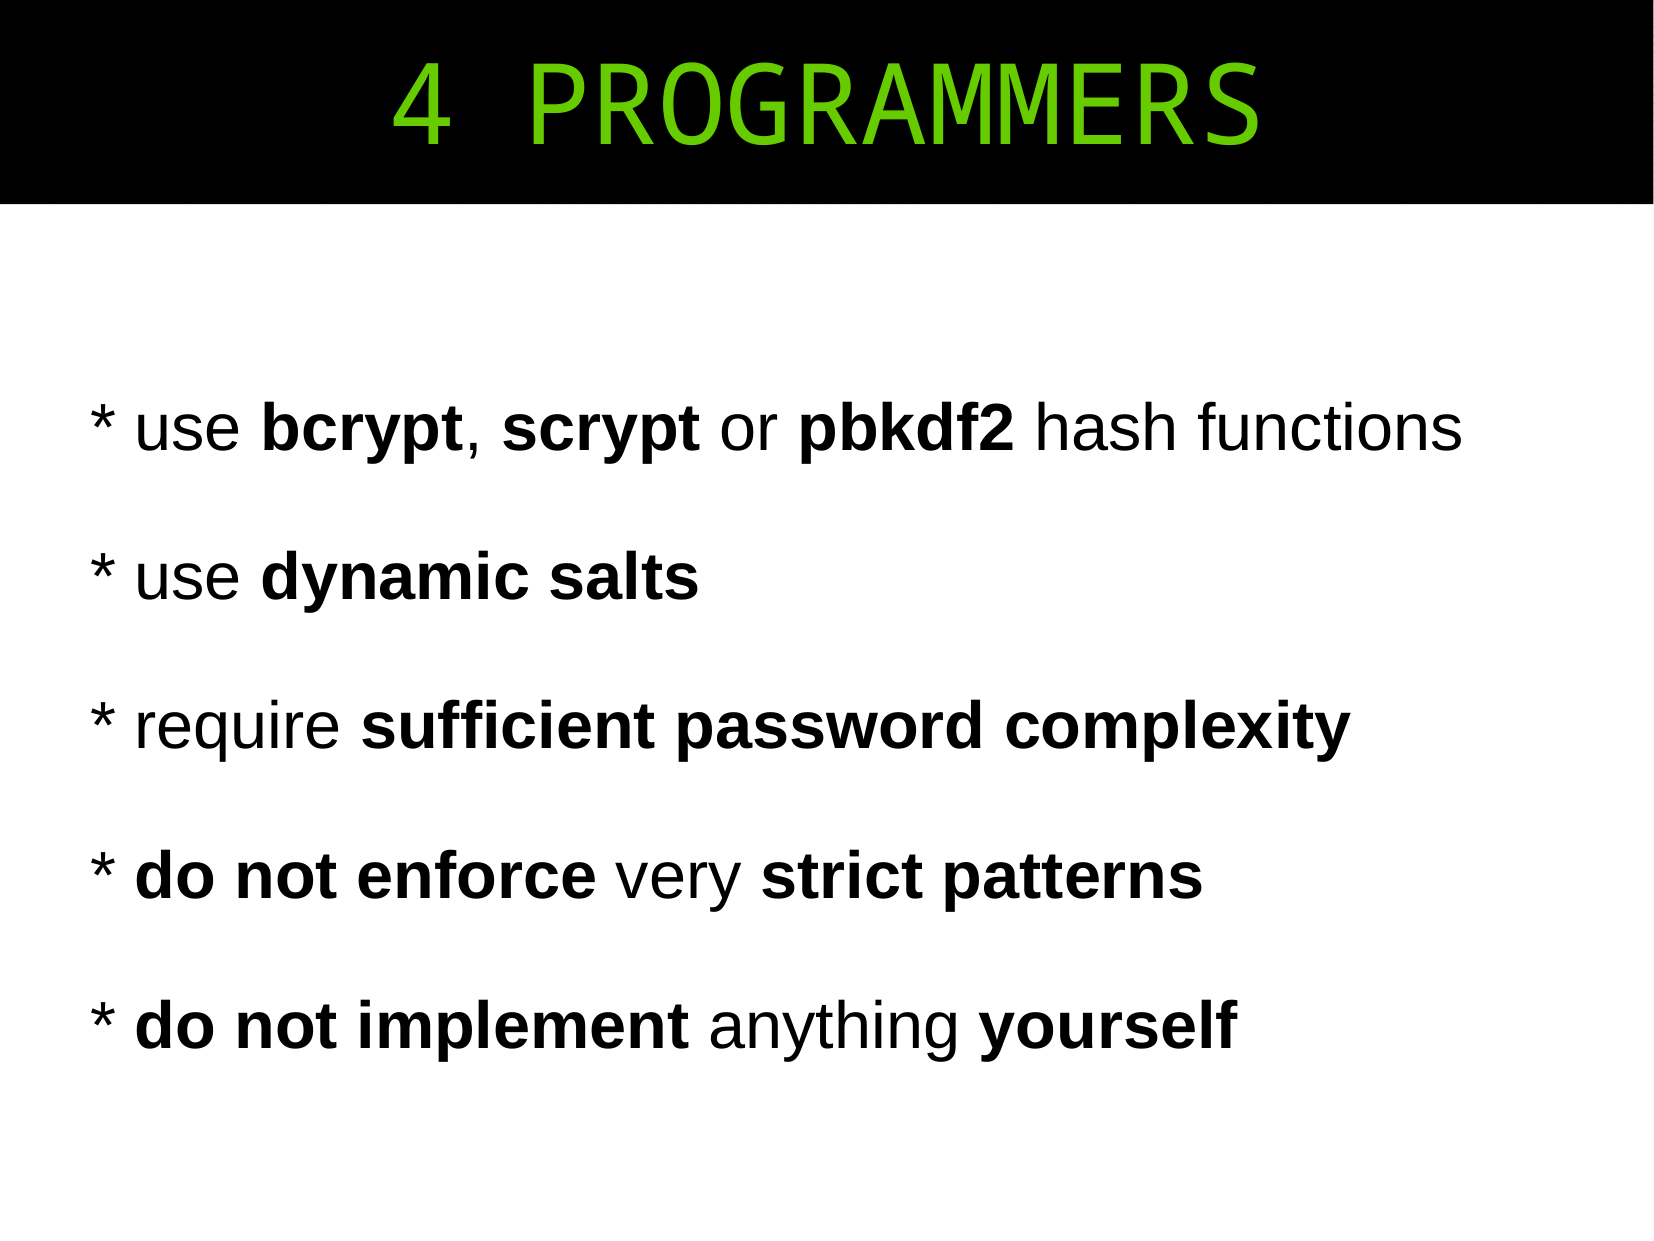

# 4 PROGRAMMERS
* use bcrypt, scrypt or pbkdf2 hash functions
* use dynamic salts
* require sufficient password complexity
* do not enforce very strict patterns
* do not implement anything yourself